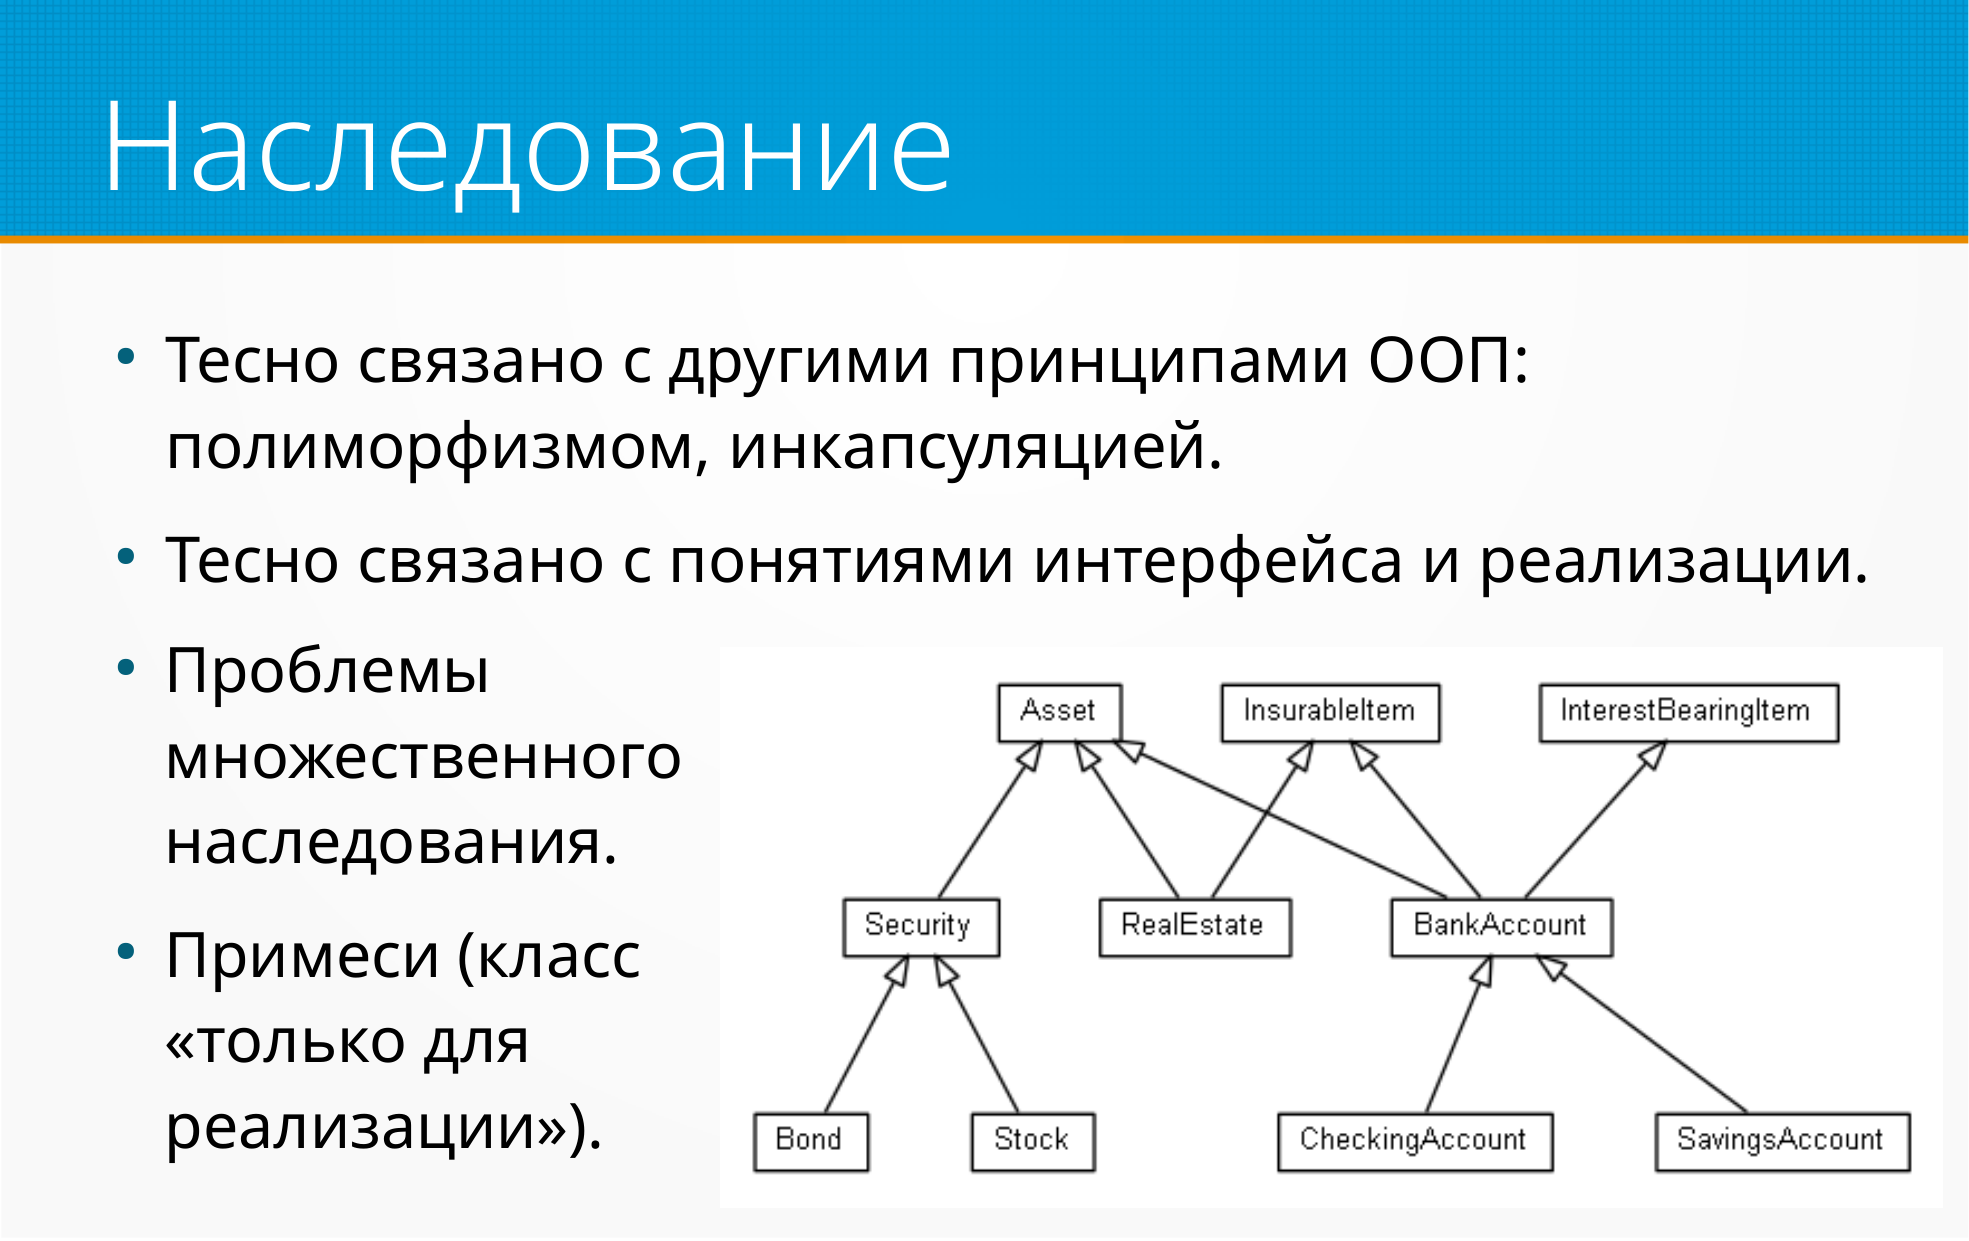

# Наследование
Тесно связано с другими принципами ООП: полиморфизмом, инкапсуляцией.
Тесно связано с понятиями интерфейса и реализации.
Проблемы множественного наследования.
Примеси (класс «только для реализации»).